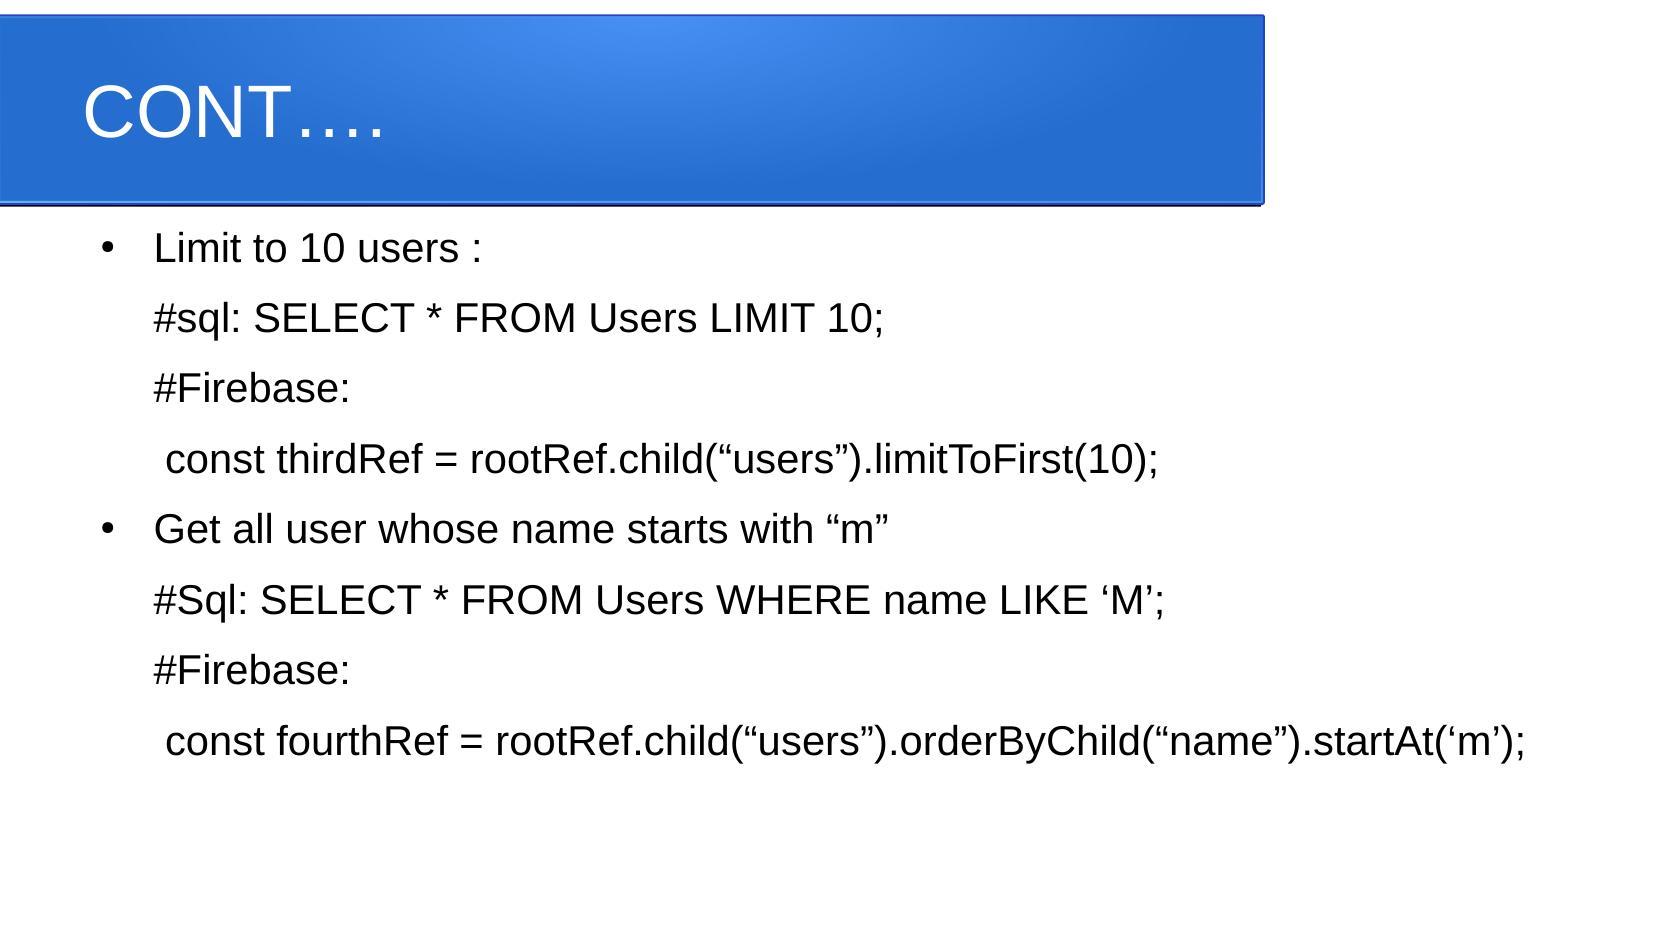

# CONT….
Limit to 10 users :
#sql: SELECT * FROM Users LIMIT 10;
#Firebase:
 const thirdRef = rootRef.child(“users”).limitToFirst(10);
Get all user whose name starts with “m”
#Sql: SELECT * FROM Users WHERE name LIKE ‘M’;
#Firebase:
 const fourthRef = rootRef.child(“users”).orderByChild(“name”).startAt(‘m’);